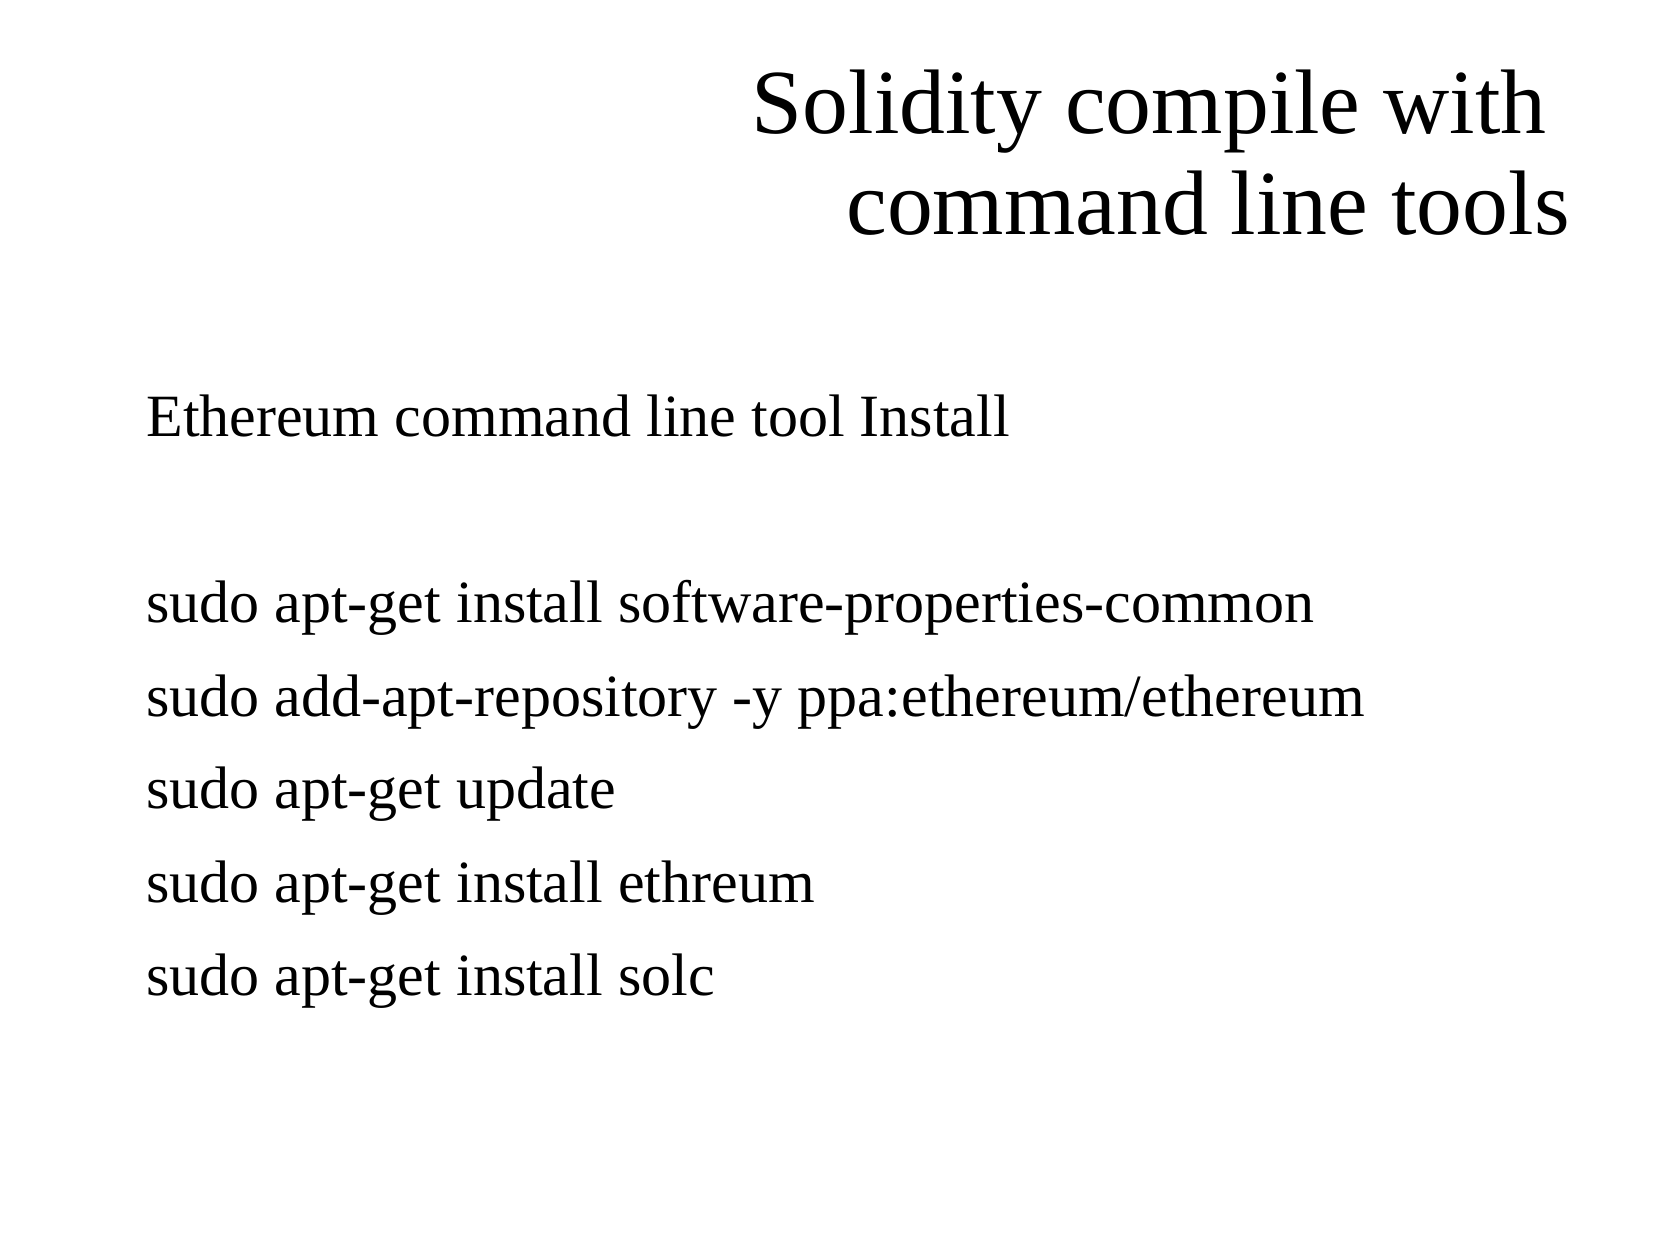

# Solidity compile with command line tools
Ethereum command line tool Install
sudo apt-get install software-properties-common
sudo add-apt-repository -y ppa:ethereum/ethereum
sudo apt-get update
sudo apt-get install ethreum
sudo apt-get install solc